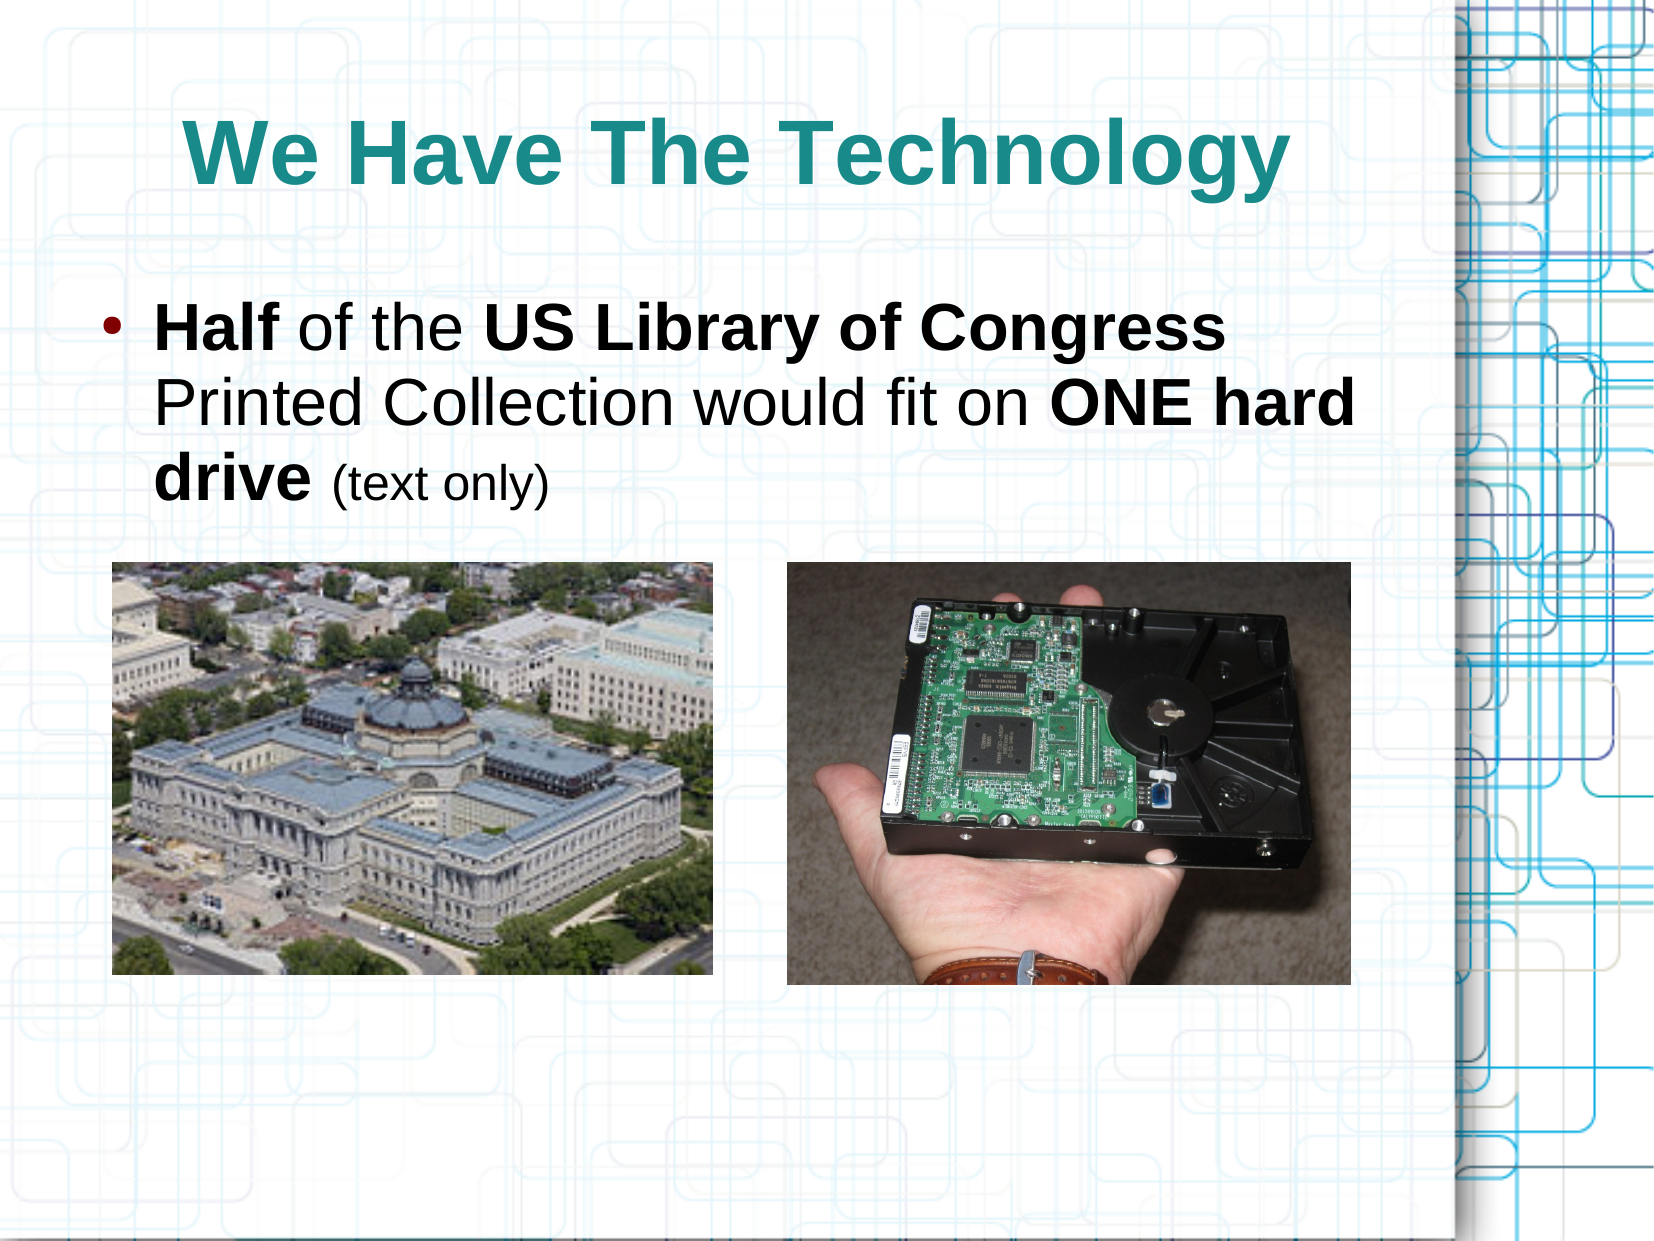

# We Have The Technology
Half of the US Library of Congress Printed Collection would fit on ONE hard drive (text only)